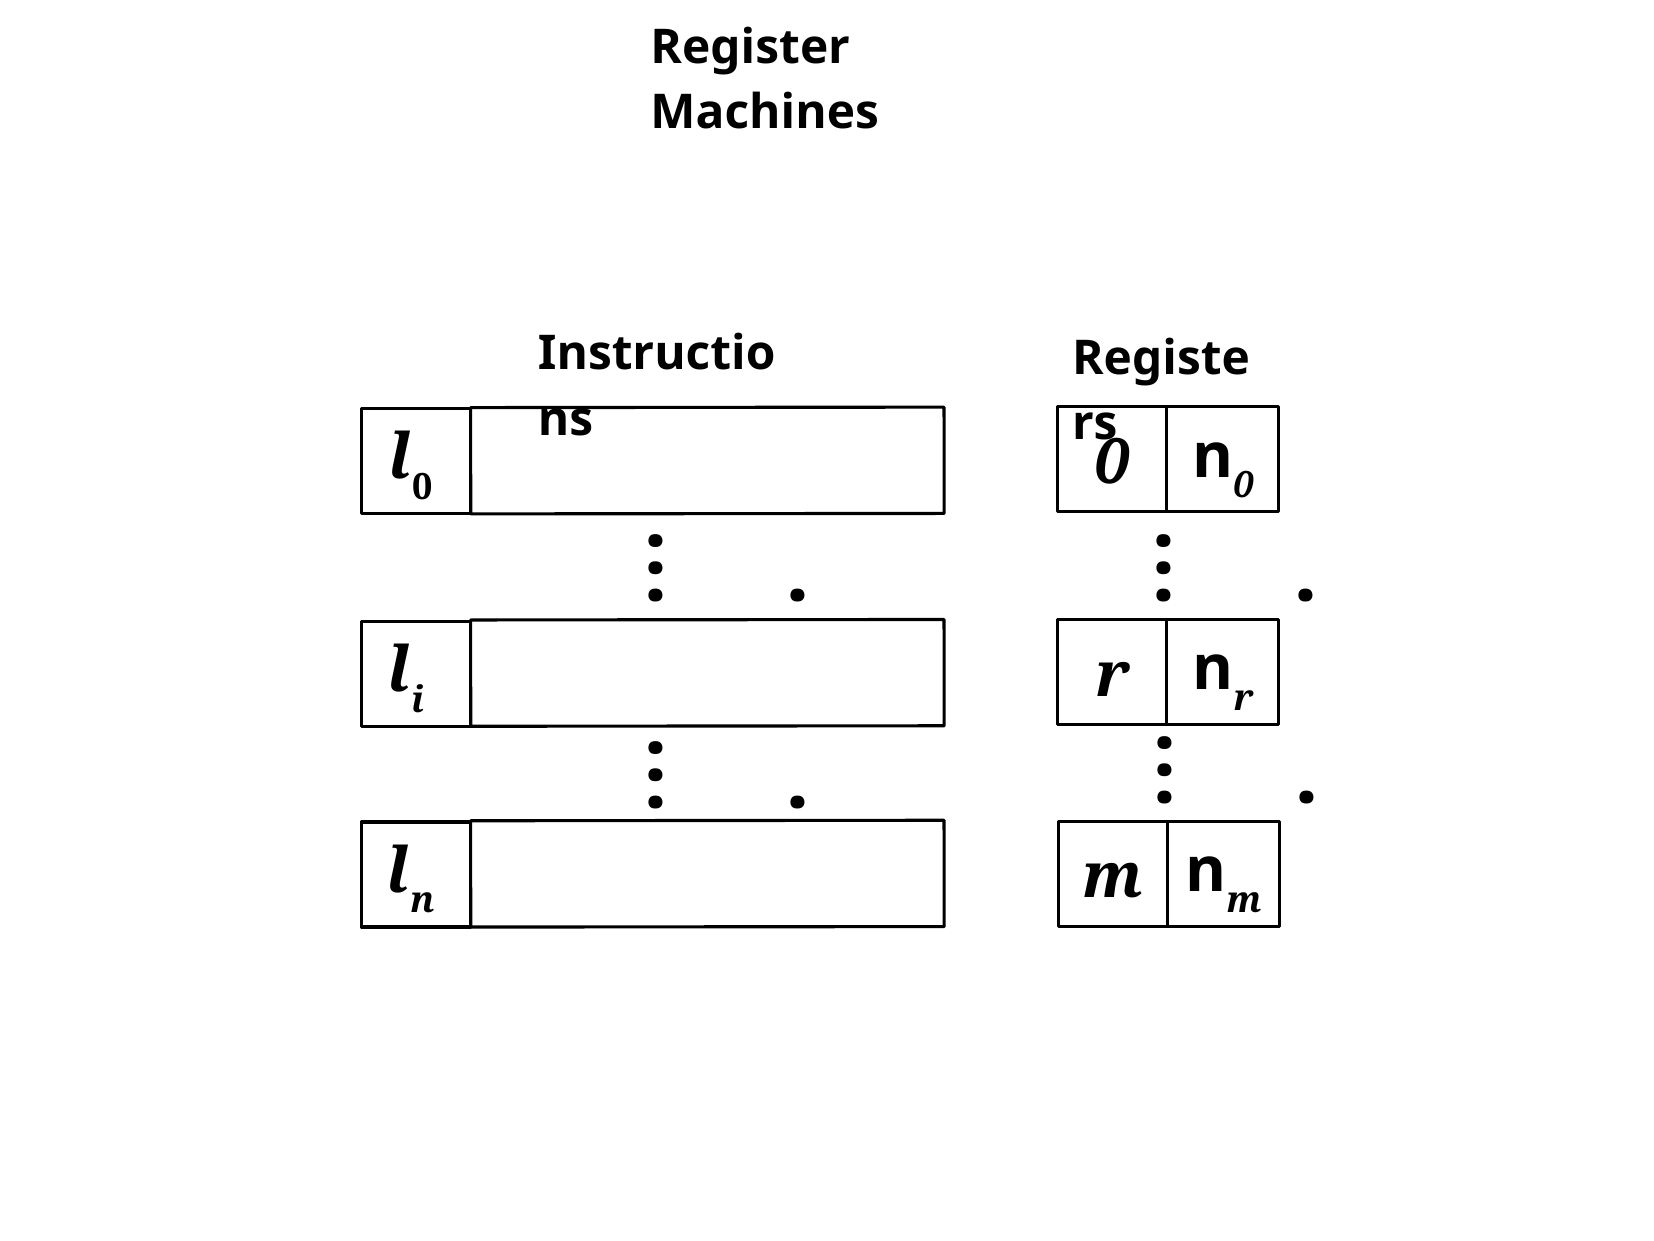

Register Machines
Instructions
Registers
0
n0
l0
….
….
….
….
r
nr
li
m
nm
ln